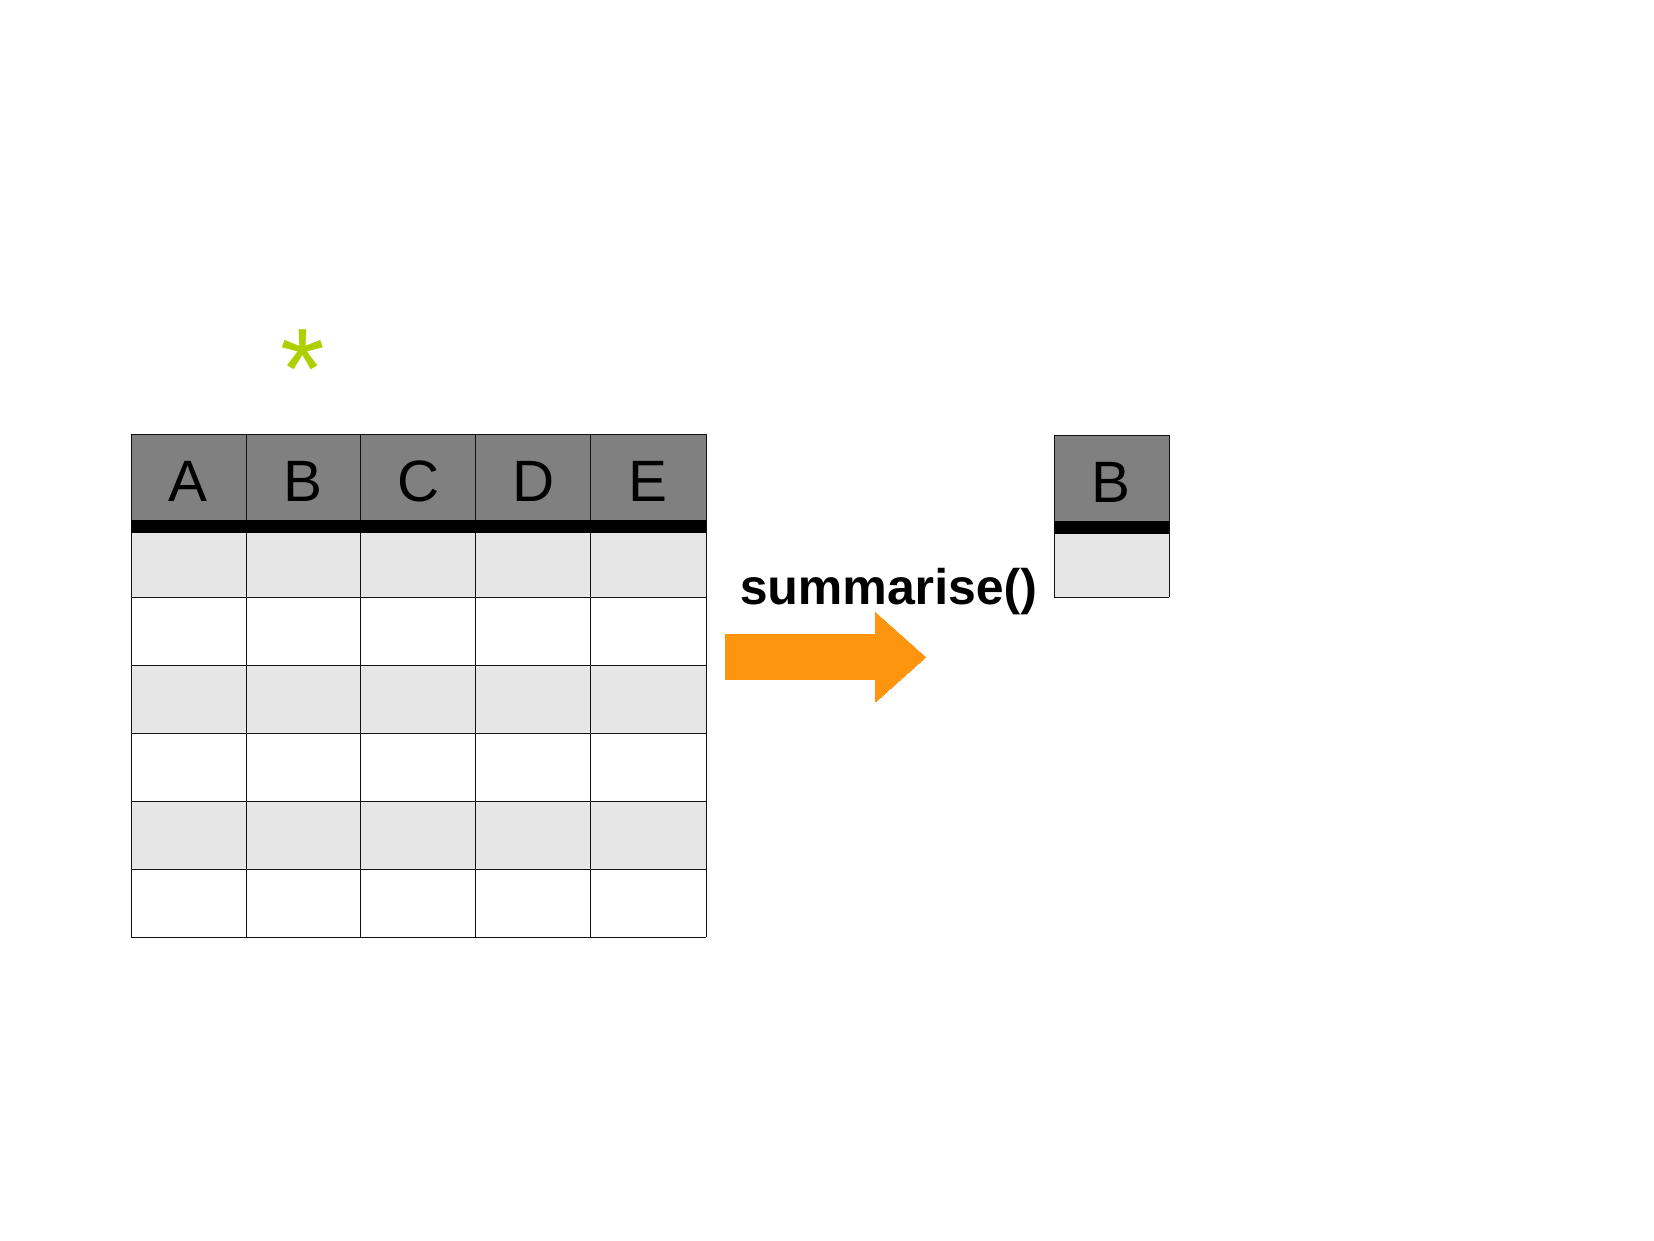

*
| A | B | C | D | E |
| --- | --- | --- | --- | --- |
| | | | | |
| | | | | |
| | | | | |
| | | | | |
| | | | | |
| | | | | |
| B |
| --- |
| |
summarise()